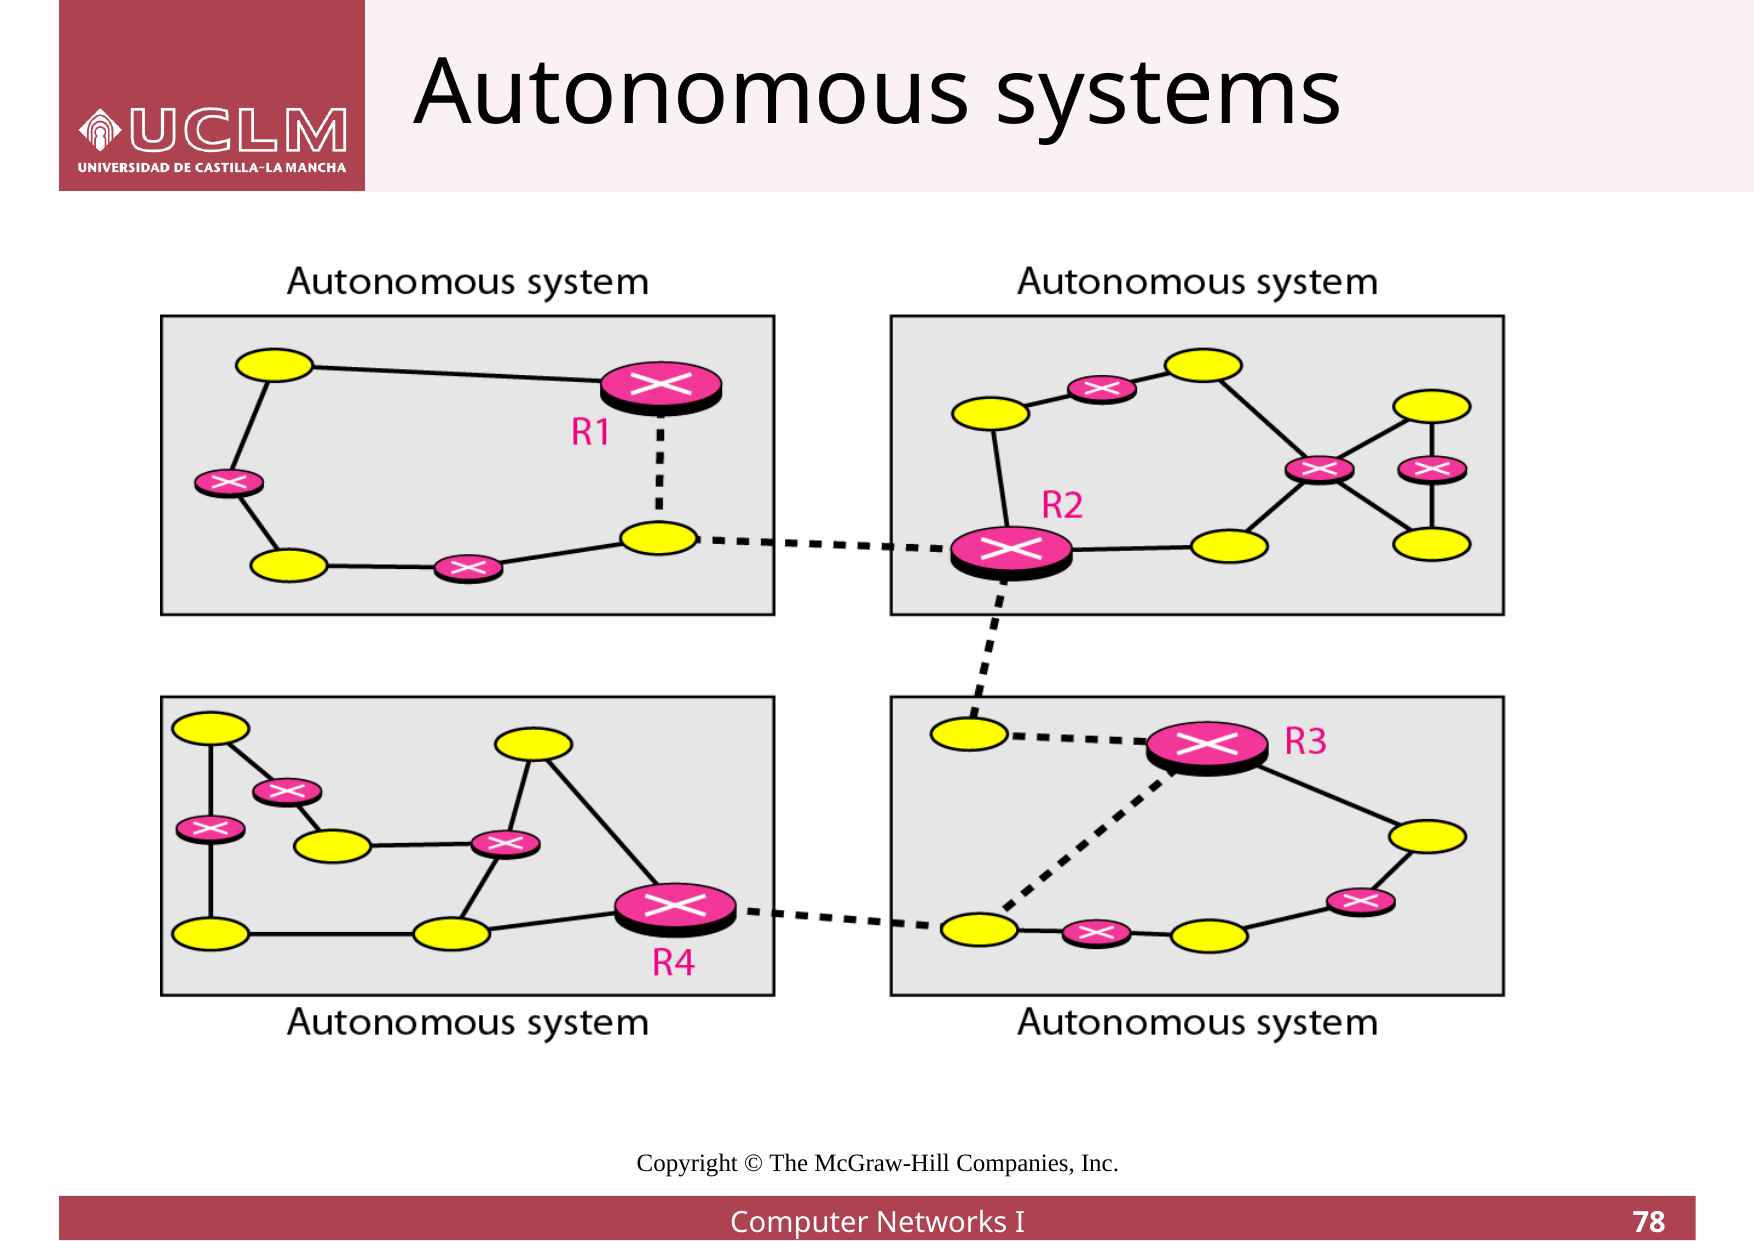

# Autonomous systems
Copyright © The McGraw-Hill Companies, Inc.
Computer Networks I
78